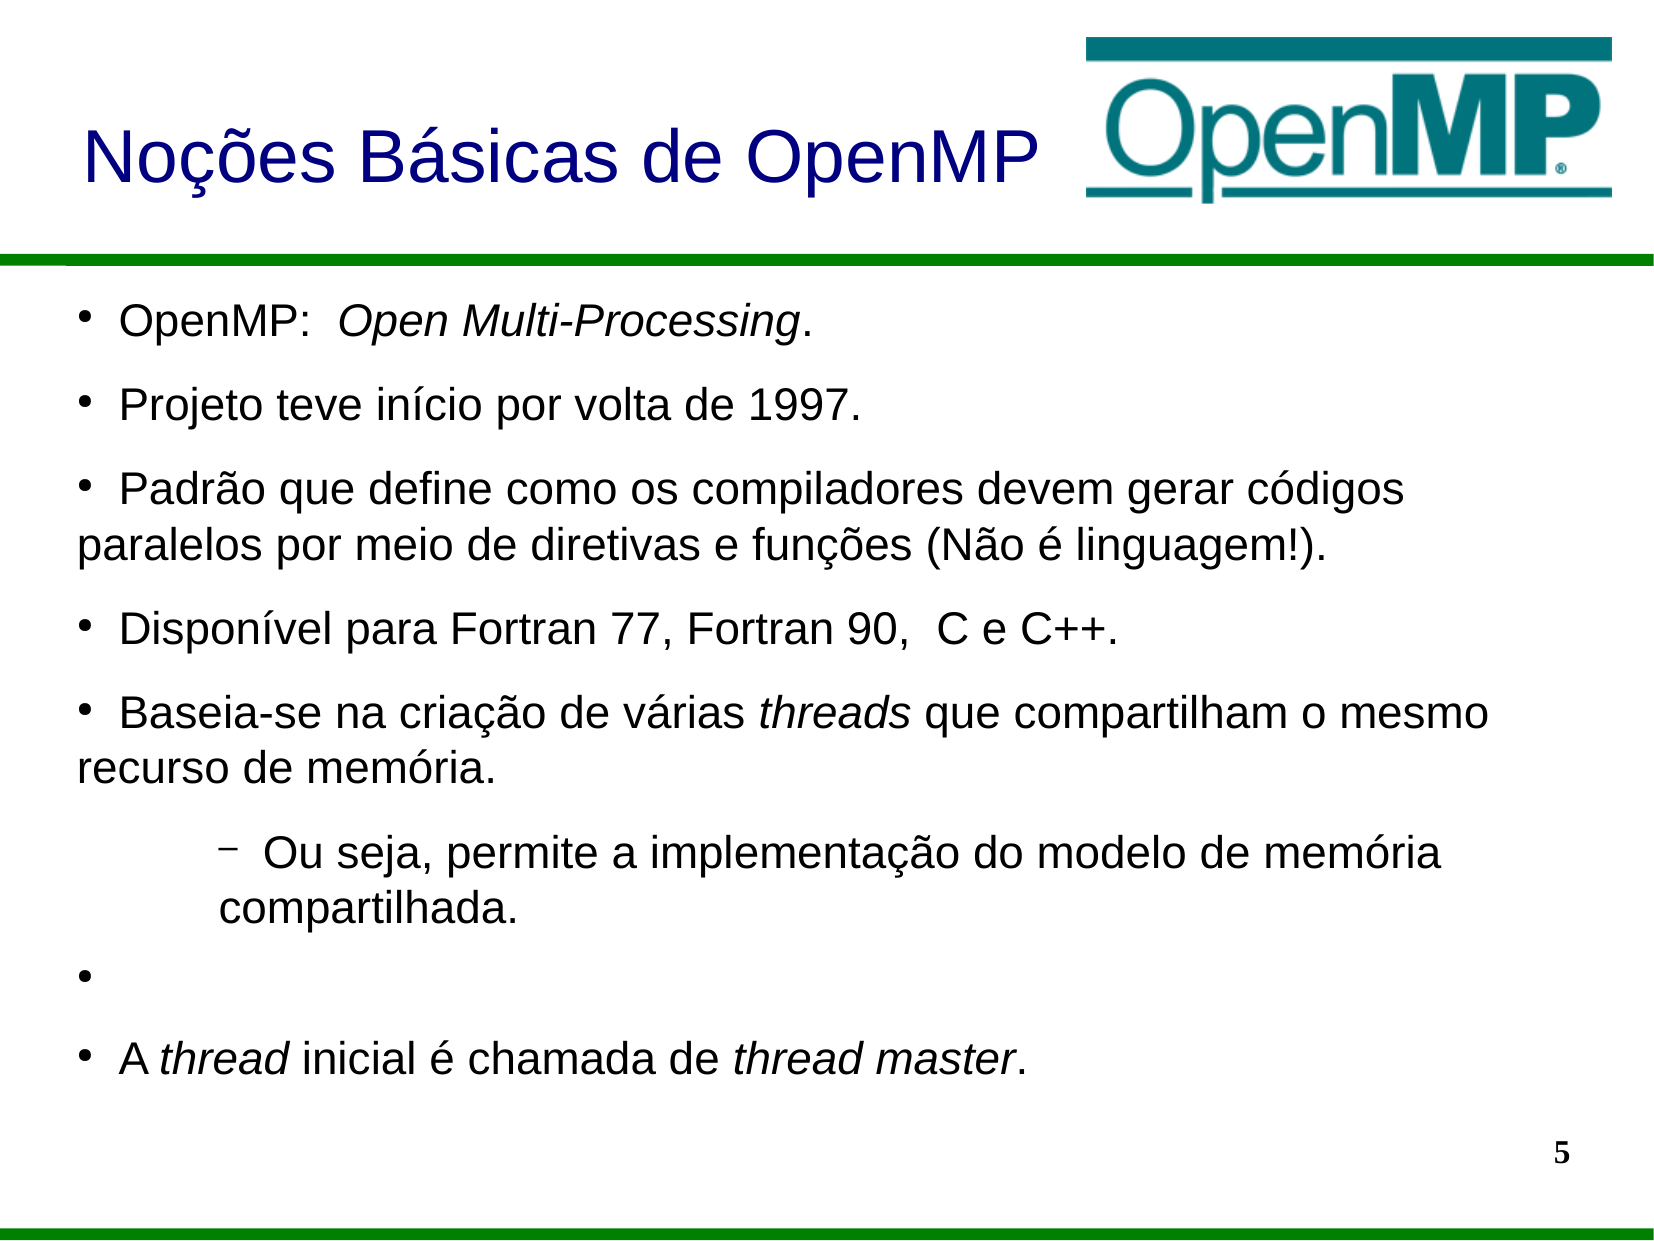

Noções Básicas de OpenMP
# OpenMP: Open Multi-Processing.
 Projeto teve início por volta de 1997.
 Padrão que define como os compiladores devem gerar códigos paralelos por meio de diretivas e funções (Não é linguagem!).
 Disponível para Fortran 77, Fortran 90, C e C++.
 Baseia-se na criação de várias threads que compartilham o mesmo recurso de memória.
 Ou seja, permite a implementação do modelo de memória compartilhada.
 A thread inicial é chamada de thread master.